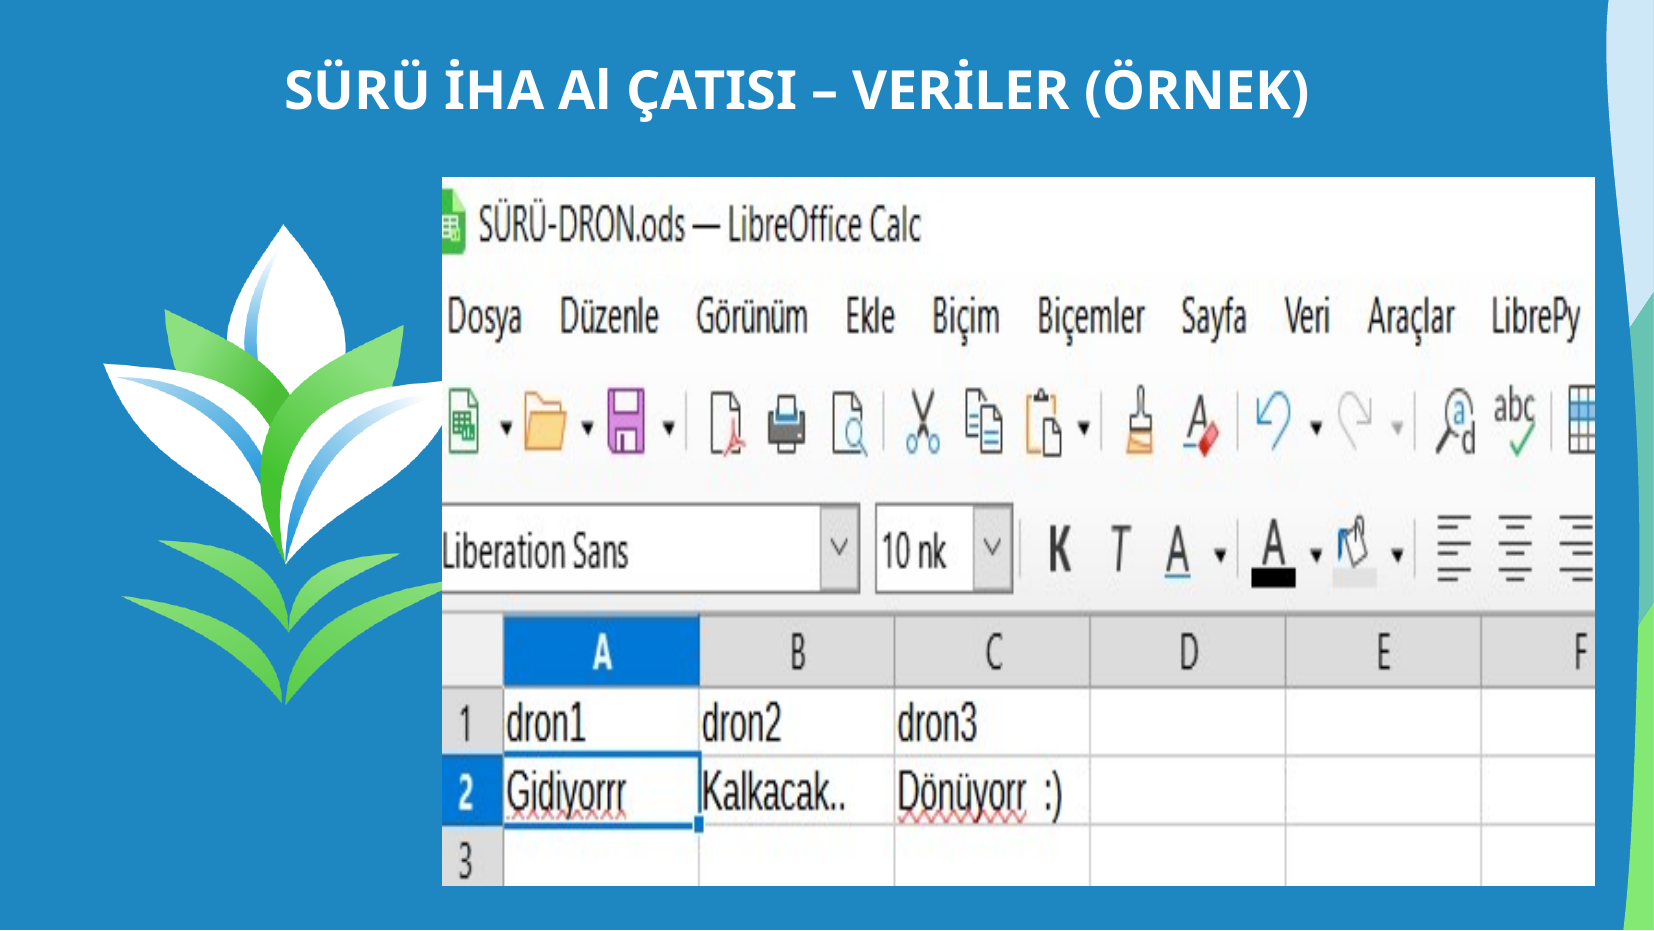

# SÜRÜ İHA Al ÇATISI – VERİLER (ÖRNEK)